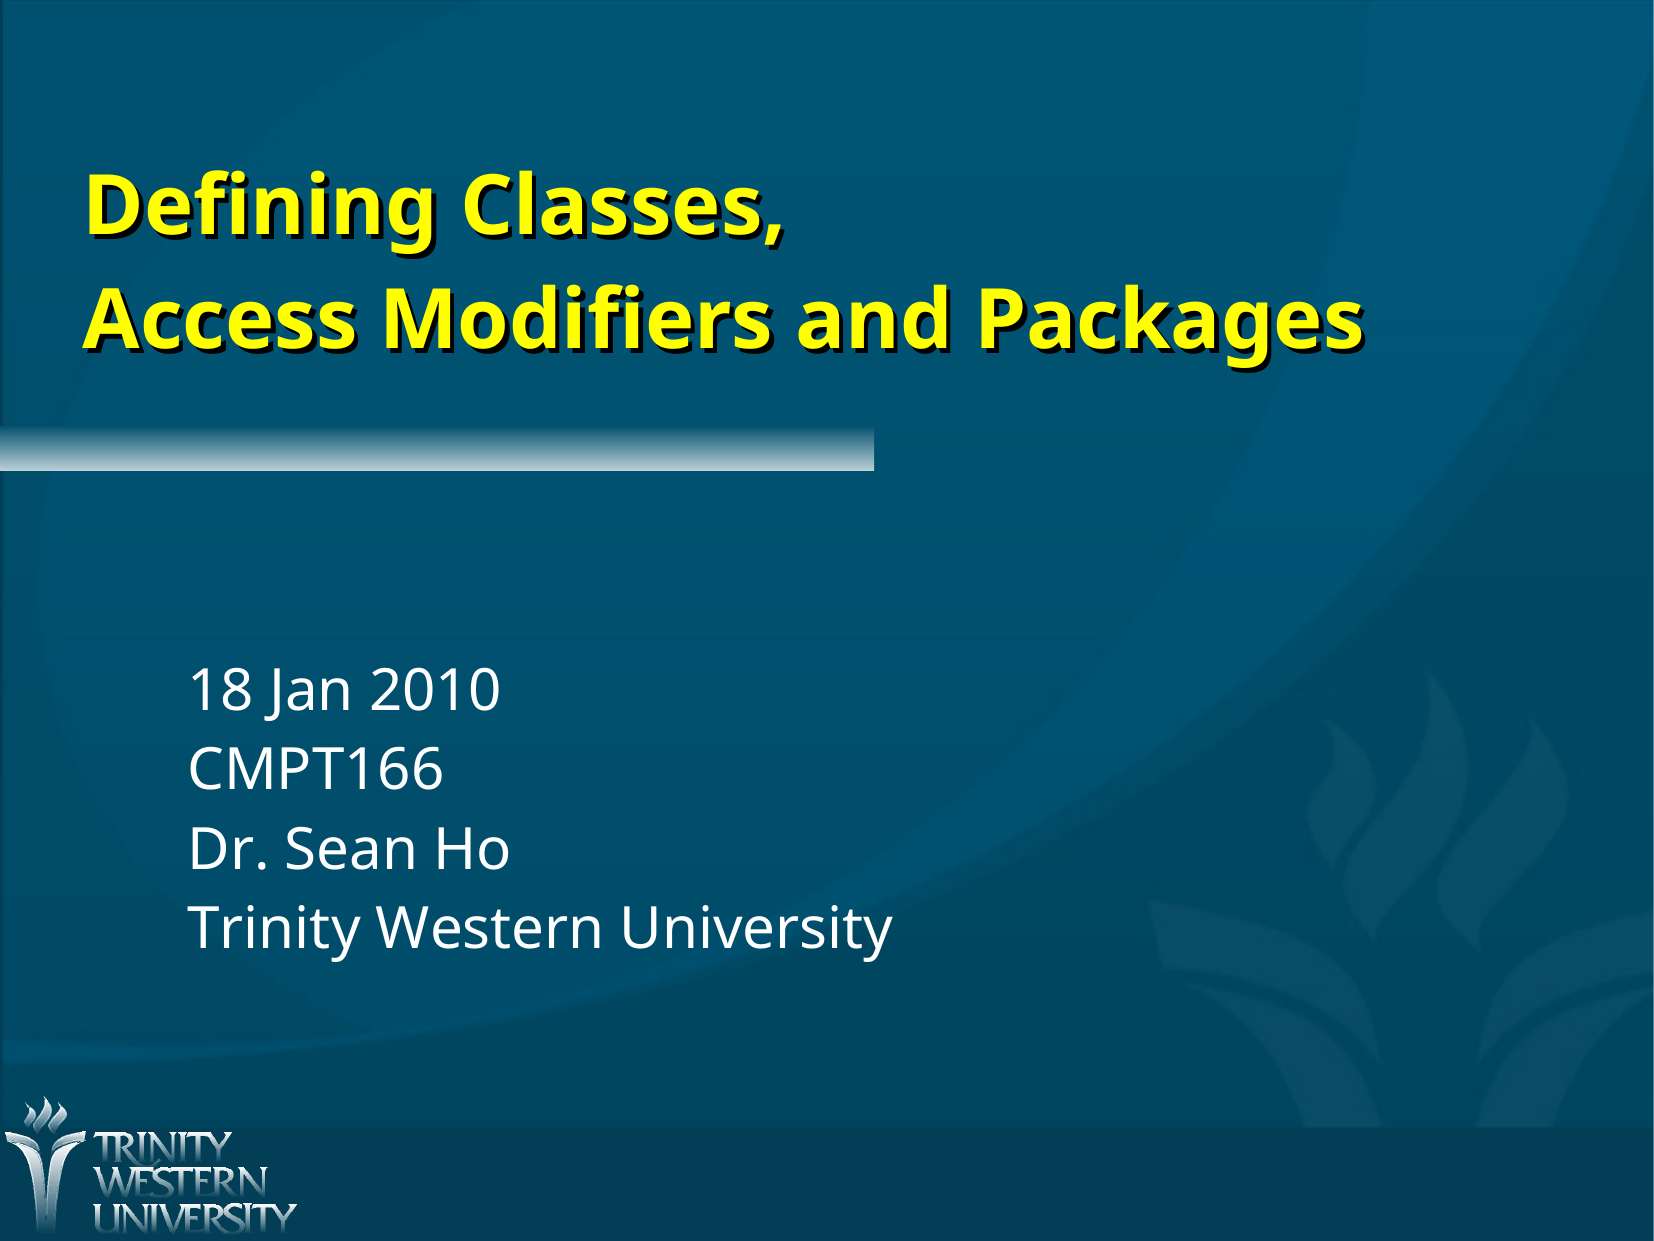

# Defining Classes, Access Modifiers and Packages
18 Jan 2010
CMPT166
Dr. Sean Ho
Trinity Western University